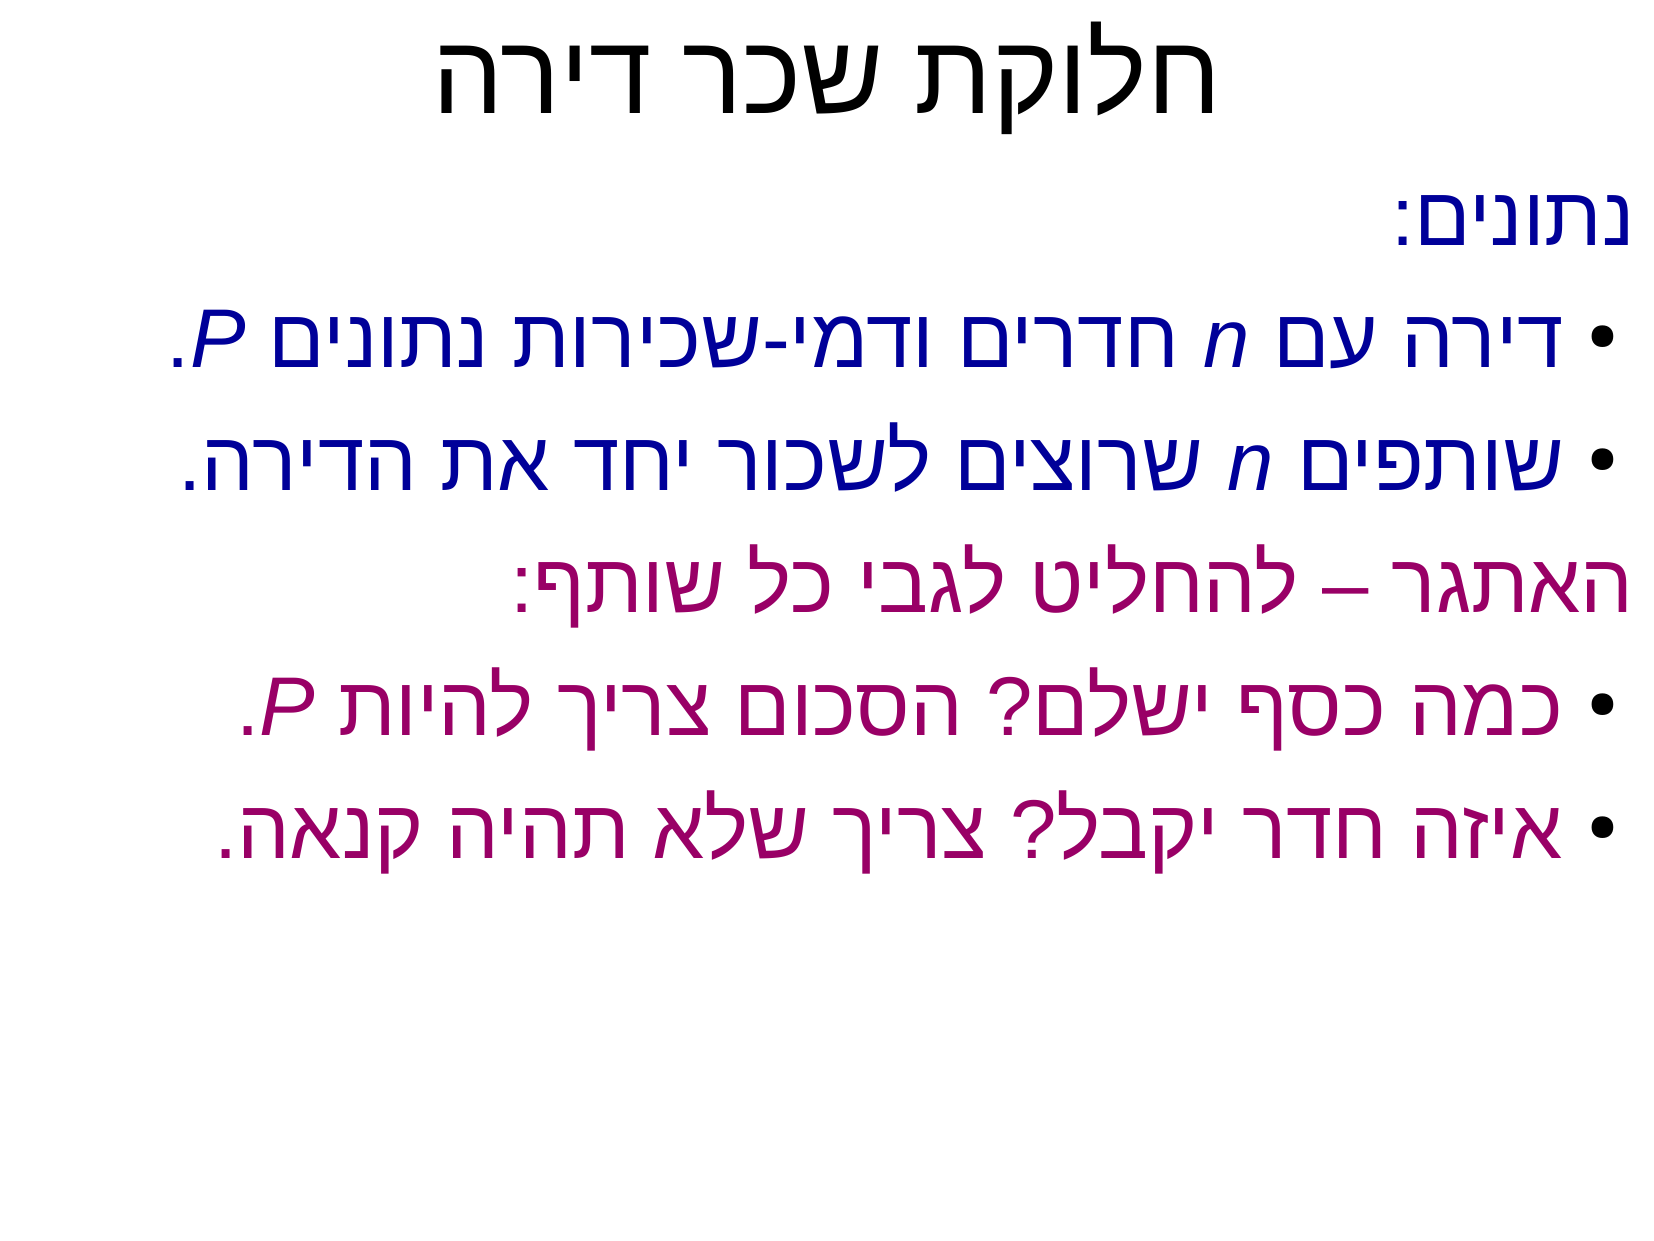

# חלוקת שכר דירה
נתונים:
דירה עם n חדרים ודמי-שכירות נתונים P.
שותפים n שרוצים לשכור יחד את הדירה.
האתגר – להחליט לגבי כל שותף:
כמה כסף ישלם? הסכום צריך להיות P.
איזה חדר יקבל? צריך שלא תהיה קנאה.